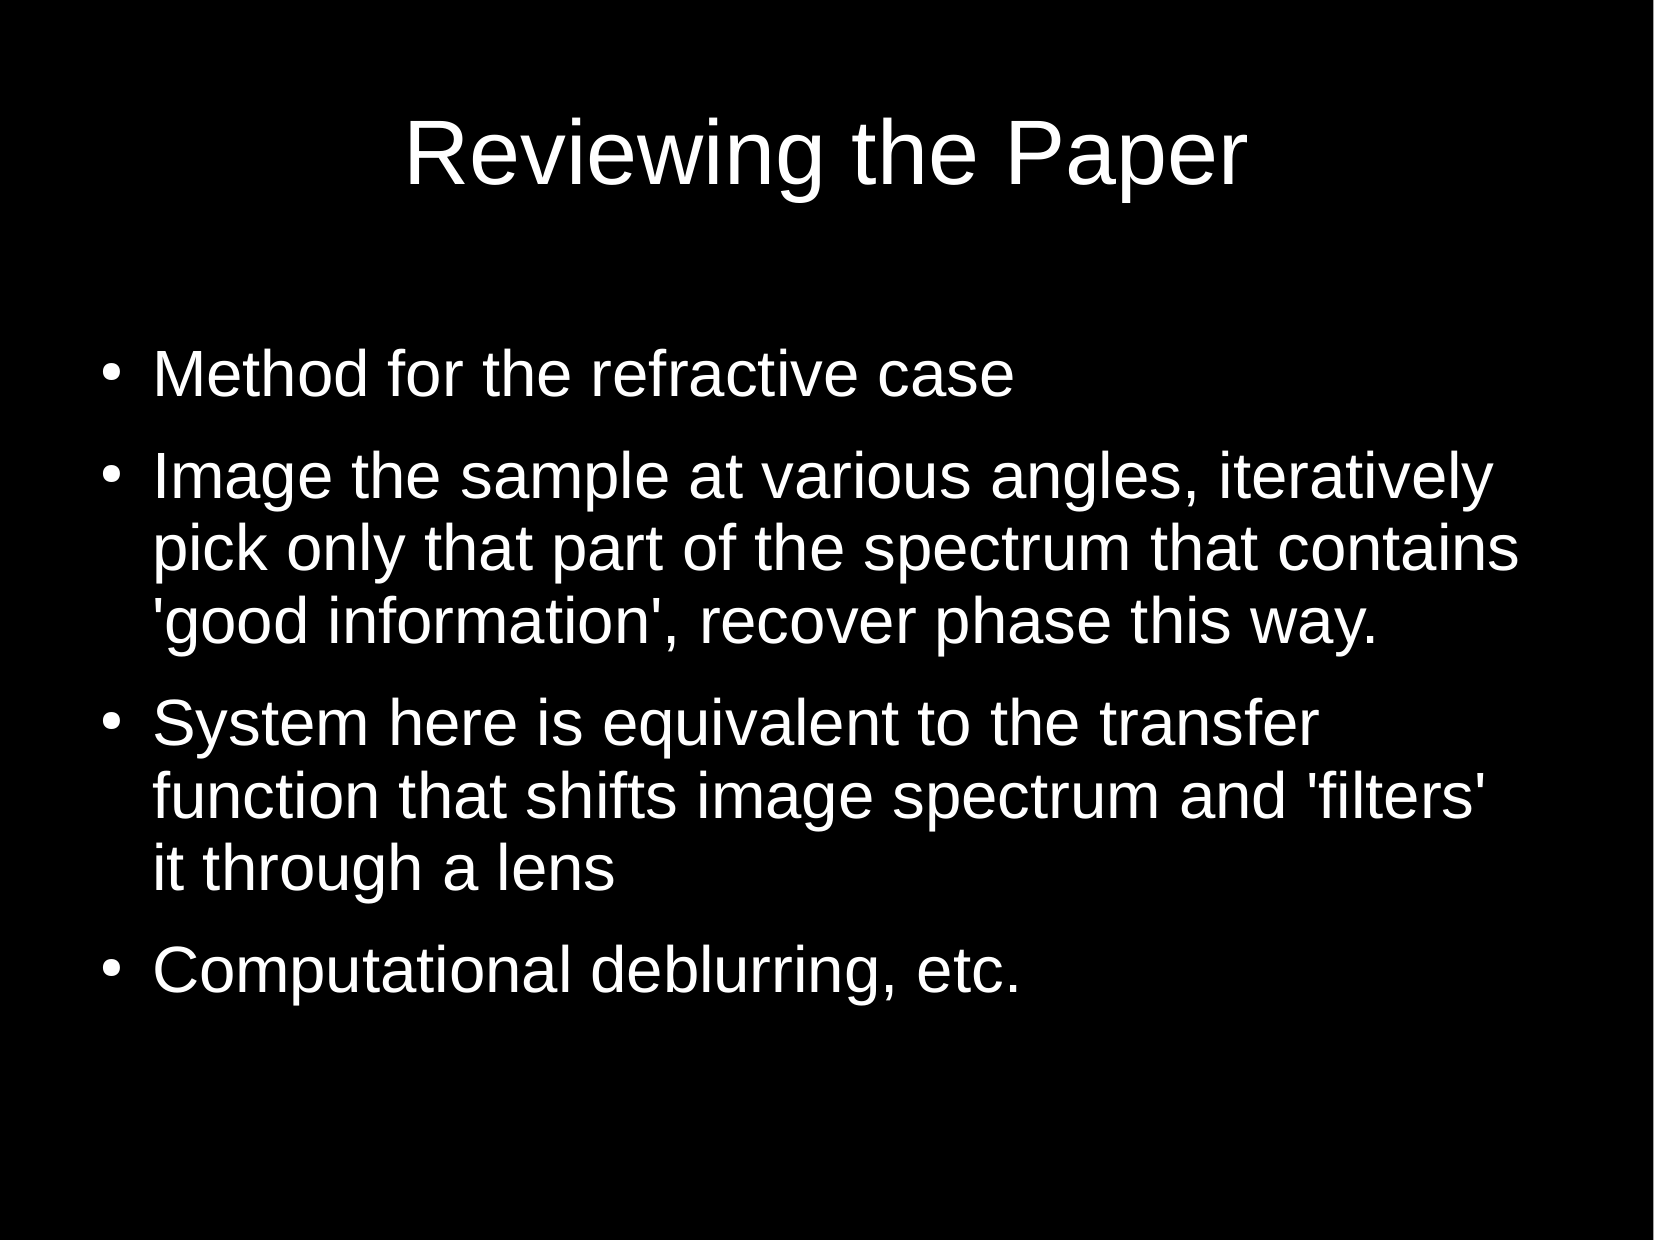

# Reviewing the Paper
Method for the refractive case
Image the sample at various angles, iteratively pick only that part of the spectrum that contains 'good information', recover phase this way.
System here is equivalent to the transfer function that shifts image spectrum and 'filters' it through a lens
Computational deblurring, etc.